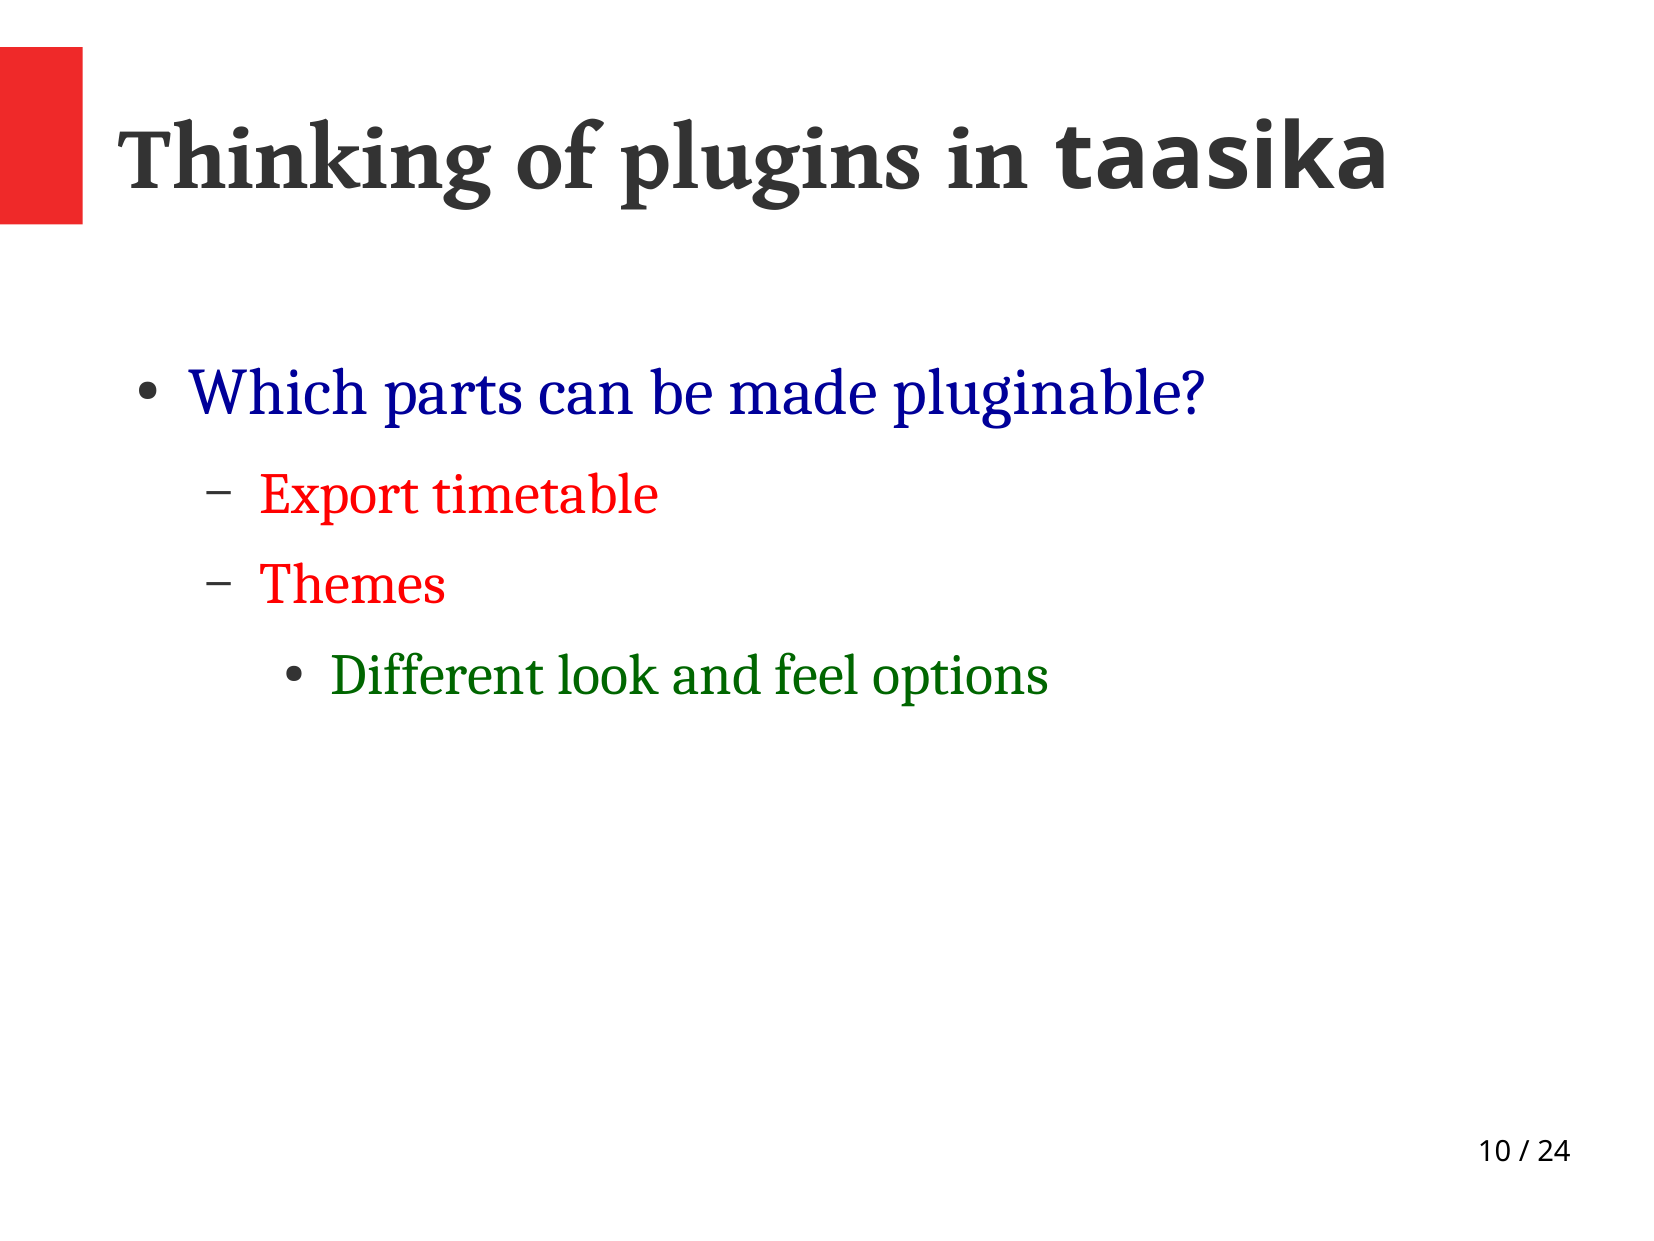

# Thinking of plugins in taasika
Which parts can be made pluginable?
Export timetable
Themes
Different look and feel options
10